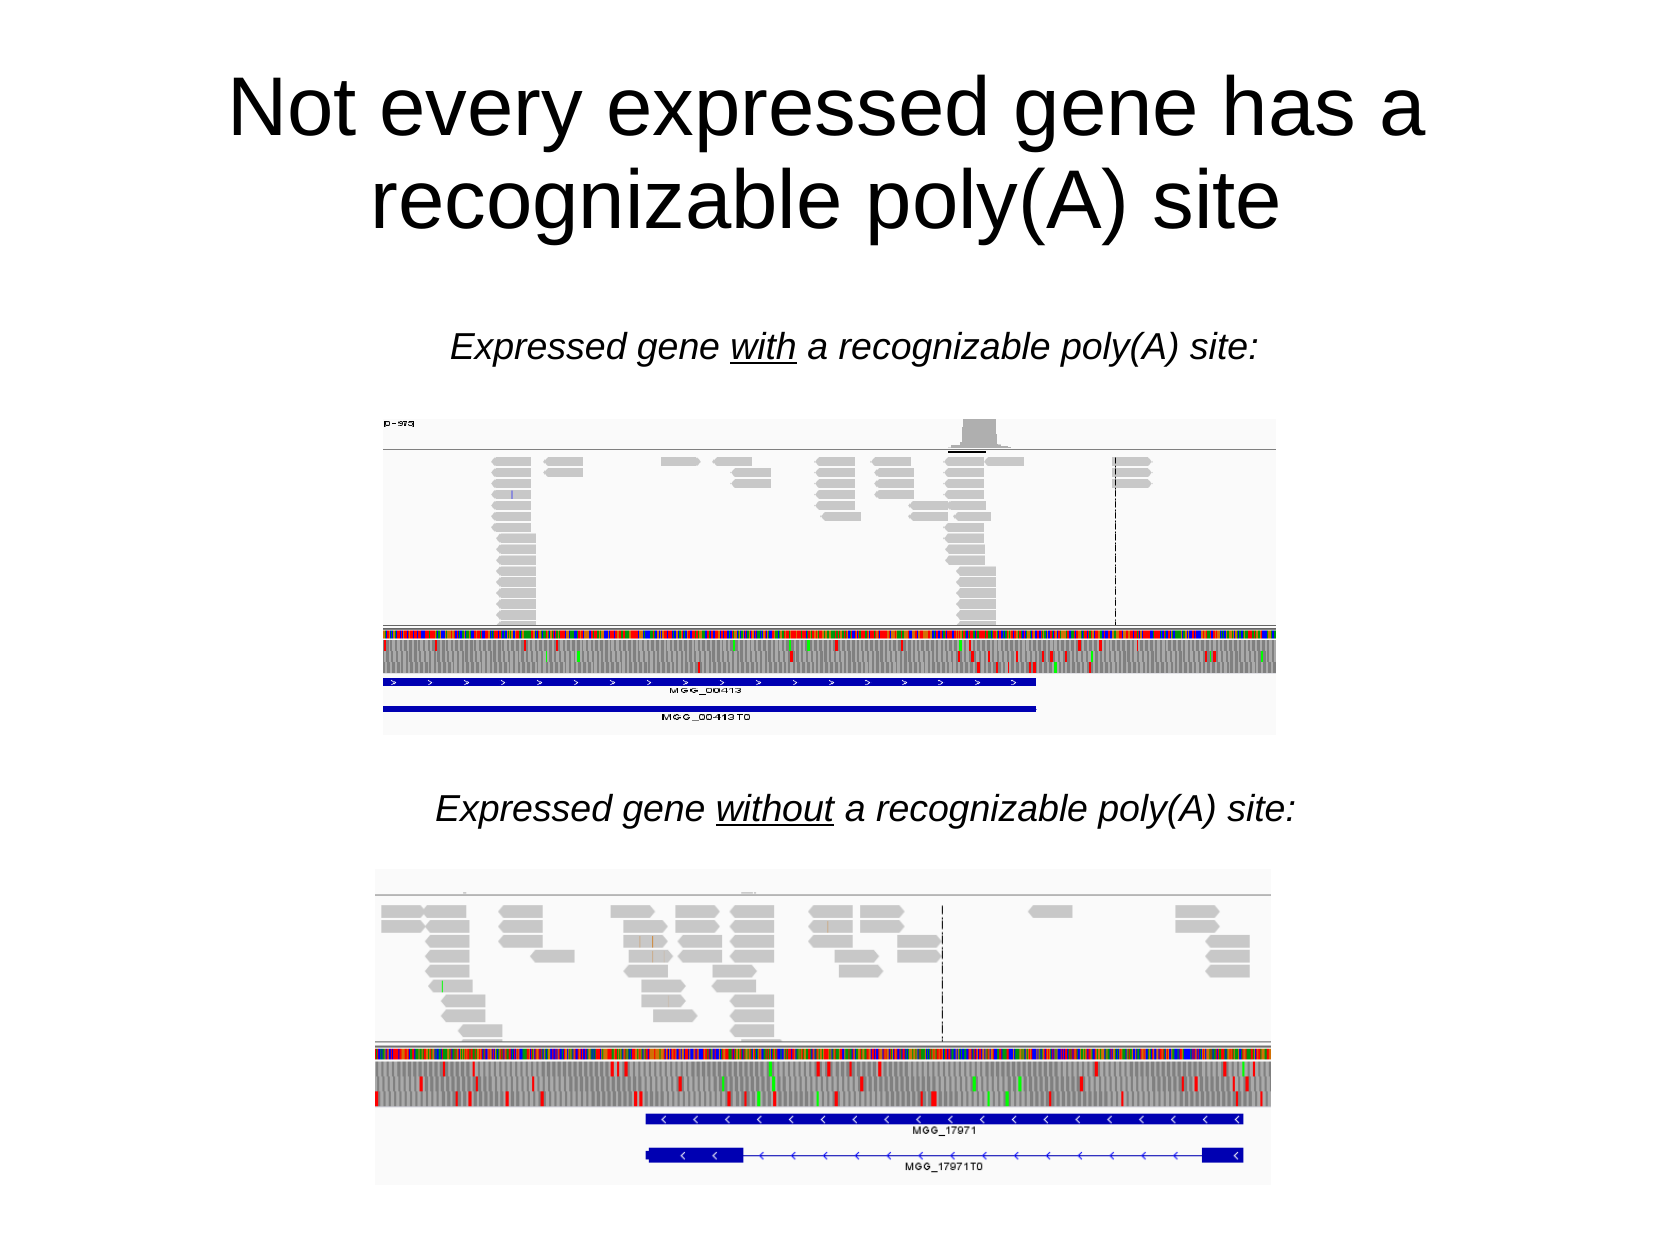

# Not every expressed gene has a recognizable poly(A) site
Expressed gene with a recognizable poly(A) site:
Expressed gene without a recognizable poly(A) site: